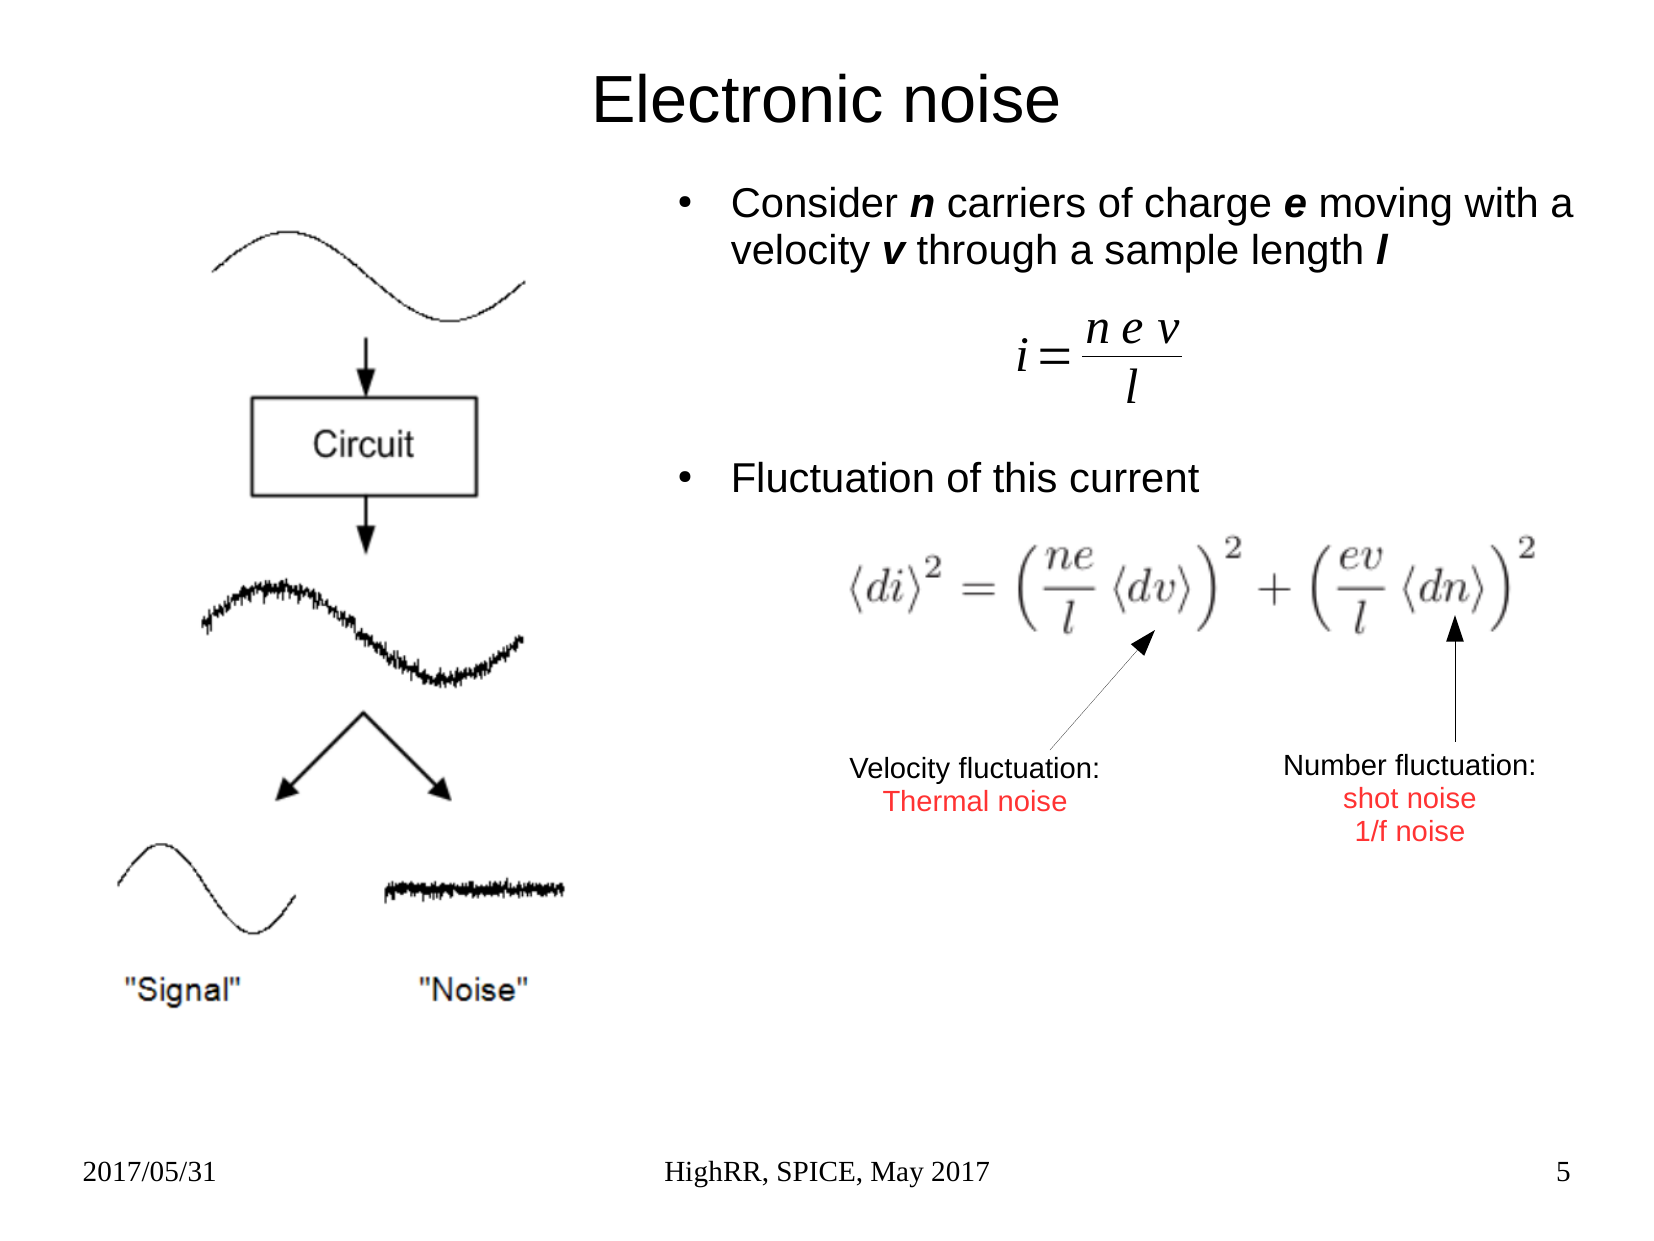

# Electronic noise
Consider n carriers of charge e moving with a velocity v through a sample length l
Fluctuation of this current
Number fluctuation:
shot noise
1/f noise
Velocity fluctuation:
Thermal noise
2017/05/31
HighRR, SPICE, May 2017
5